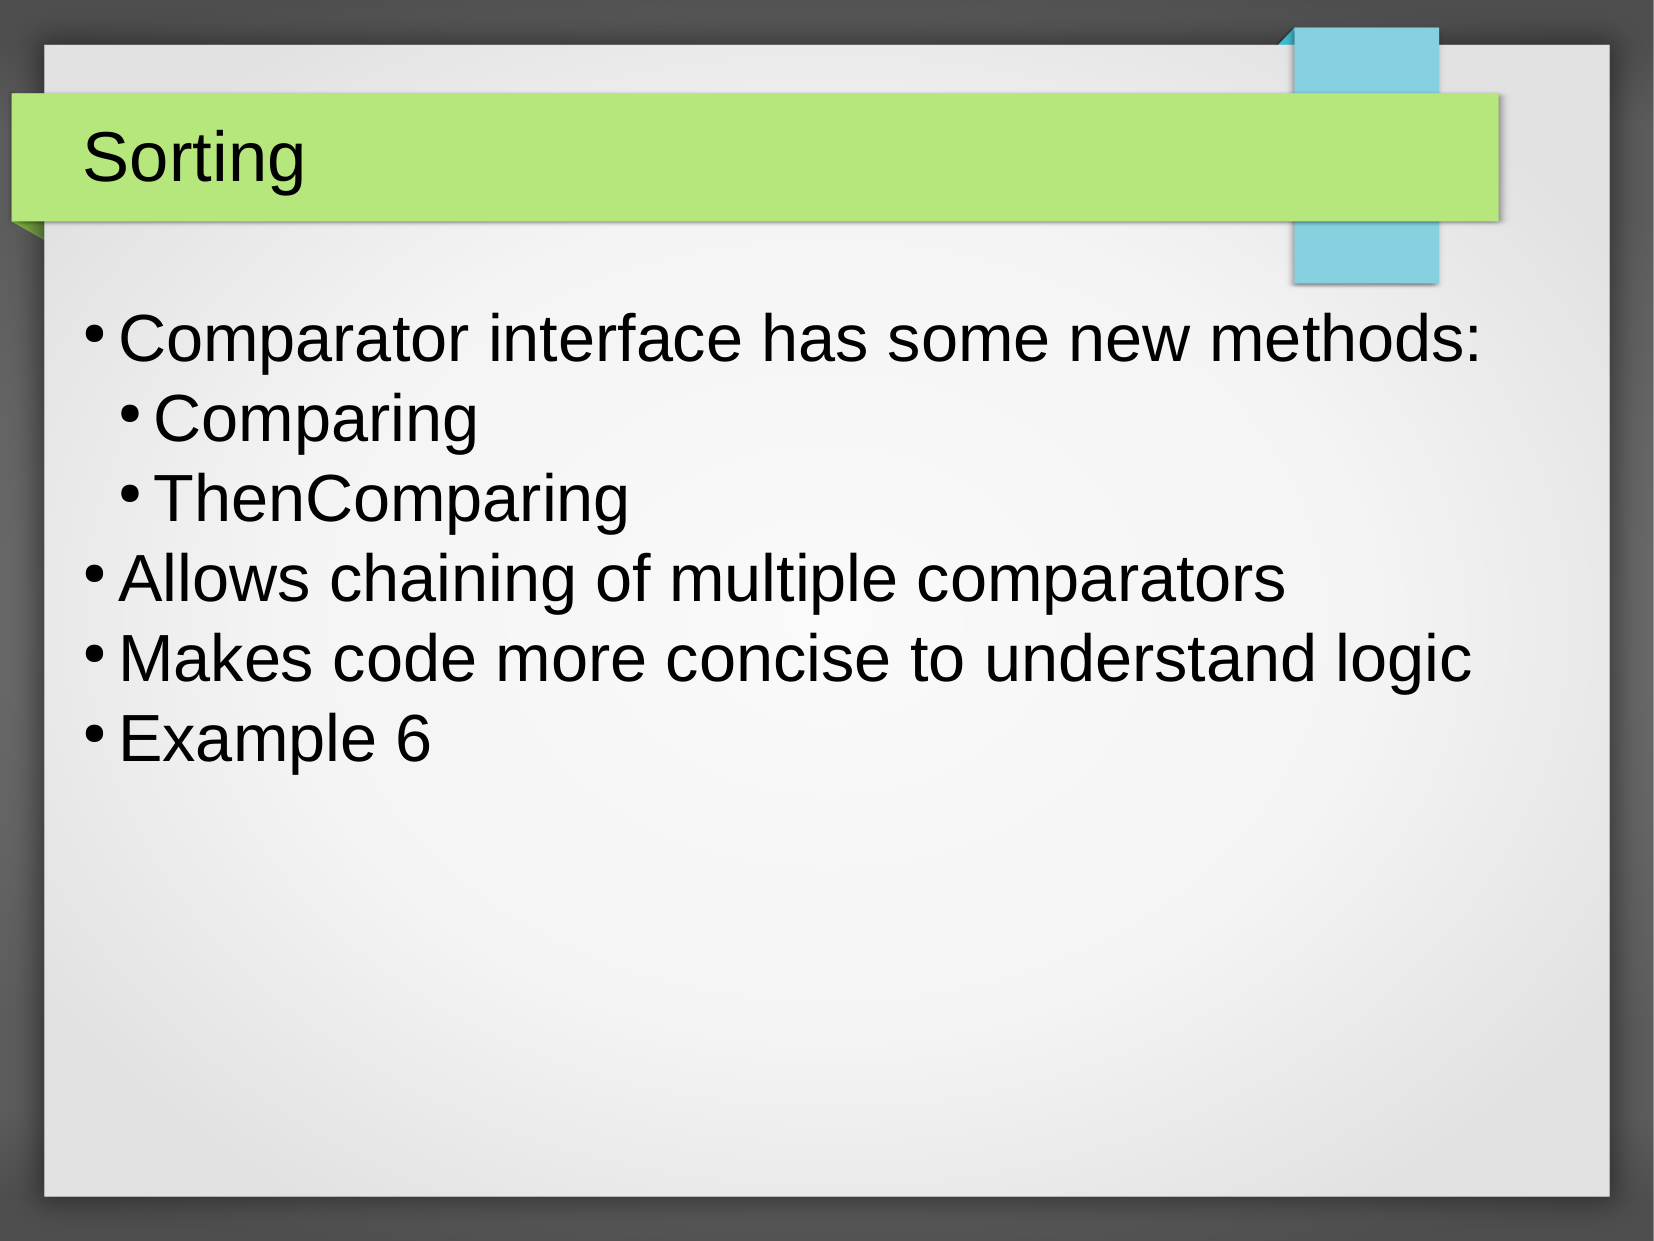

Sorting
Comparator interface has some new methods:
Comparing
ThenComparing
Allows chaining of multiple comparators
Makes code more concise to understand logic
Example 6